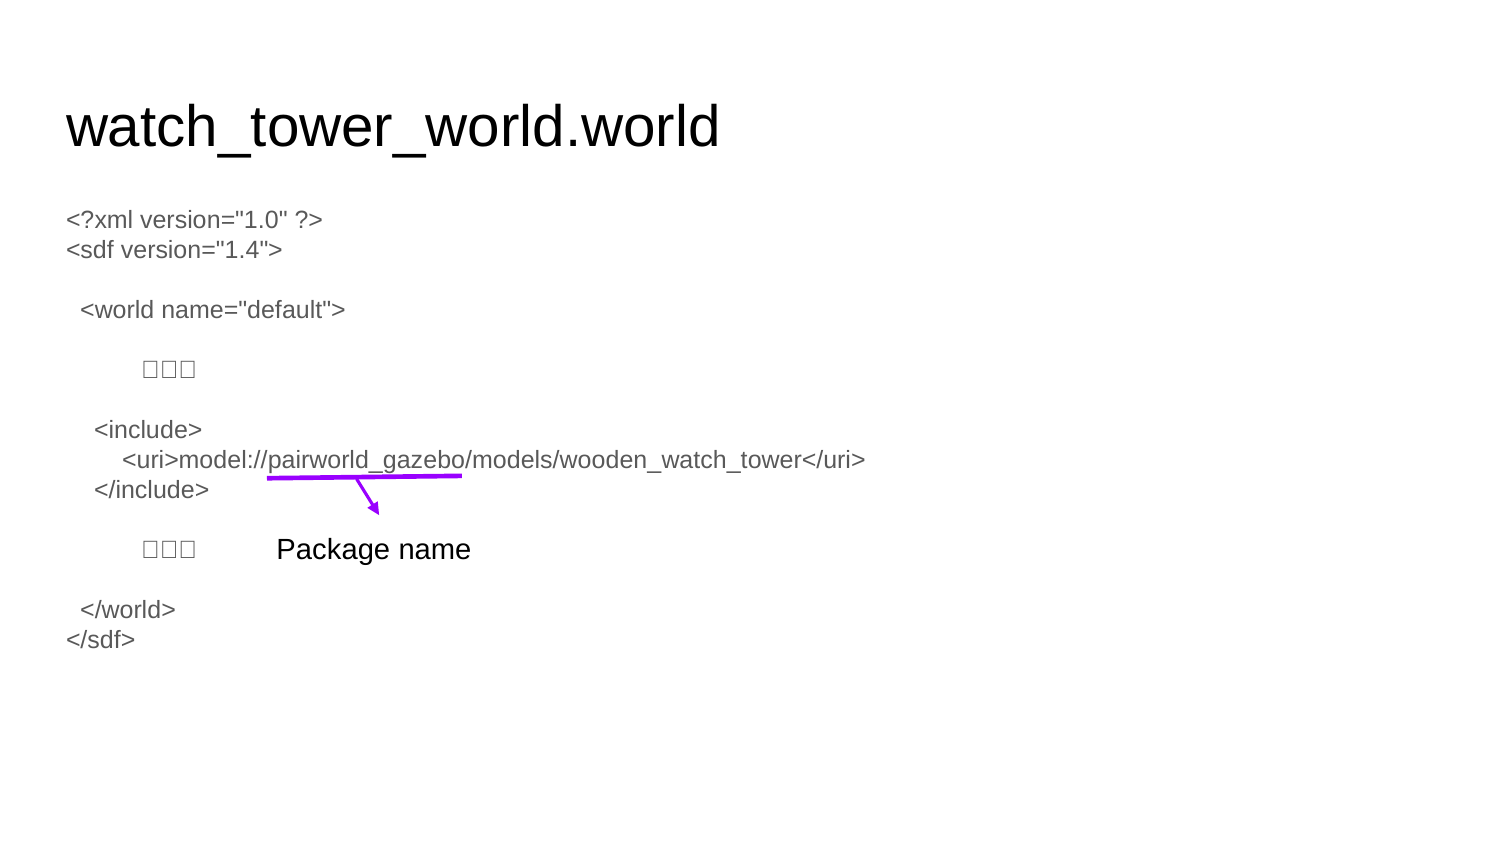

# watch_tower_world.world
<?xml version="1.0" ?>
<sdf version="1.4">
 <world name="default">
．．．
 <include>
 <uri>model://pairworld_gazebo/models/wooden_watch_tower</uri>
 </include>
．．．
 </world>
</sdf>
Package name